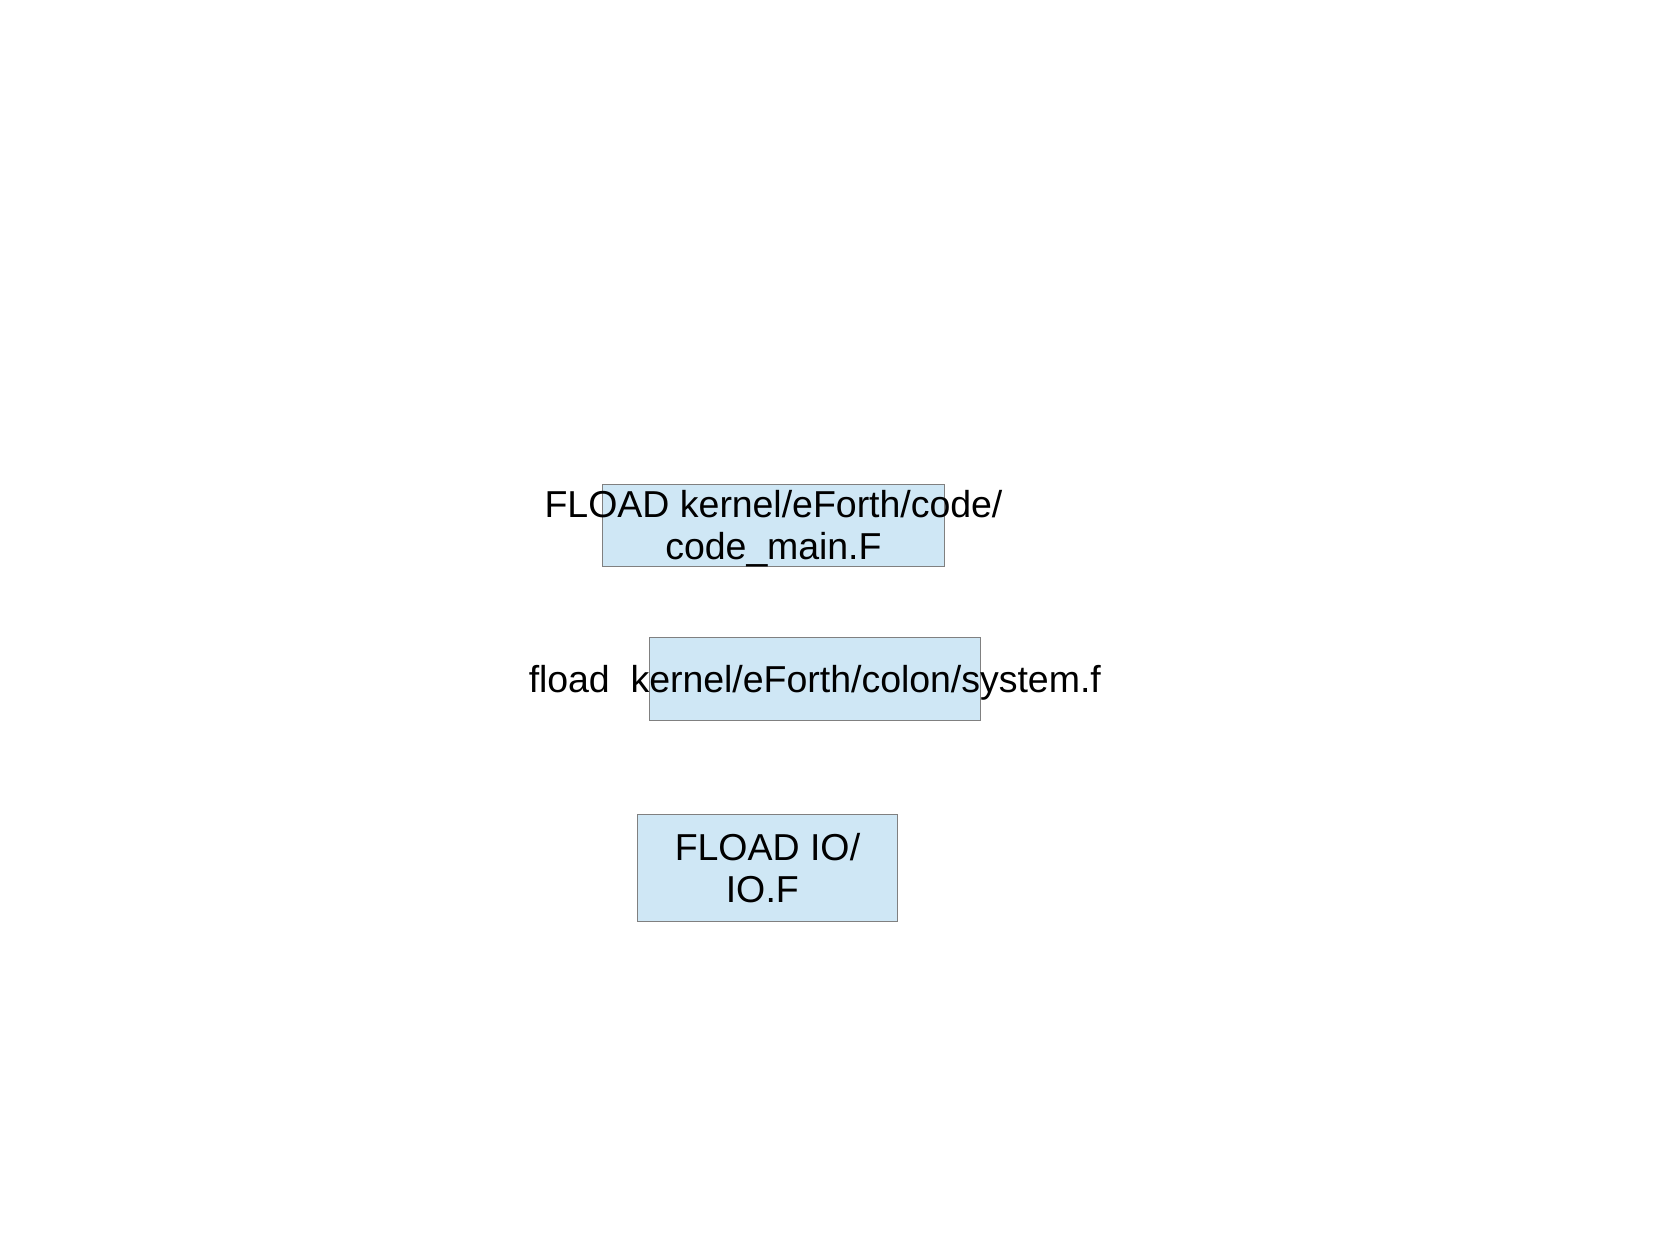

#
FLOAD kernel/eForth/code/
code_main.F
fload kernel/eForth/colon/system.f
FLOAD IO/
IO.F